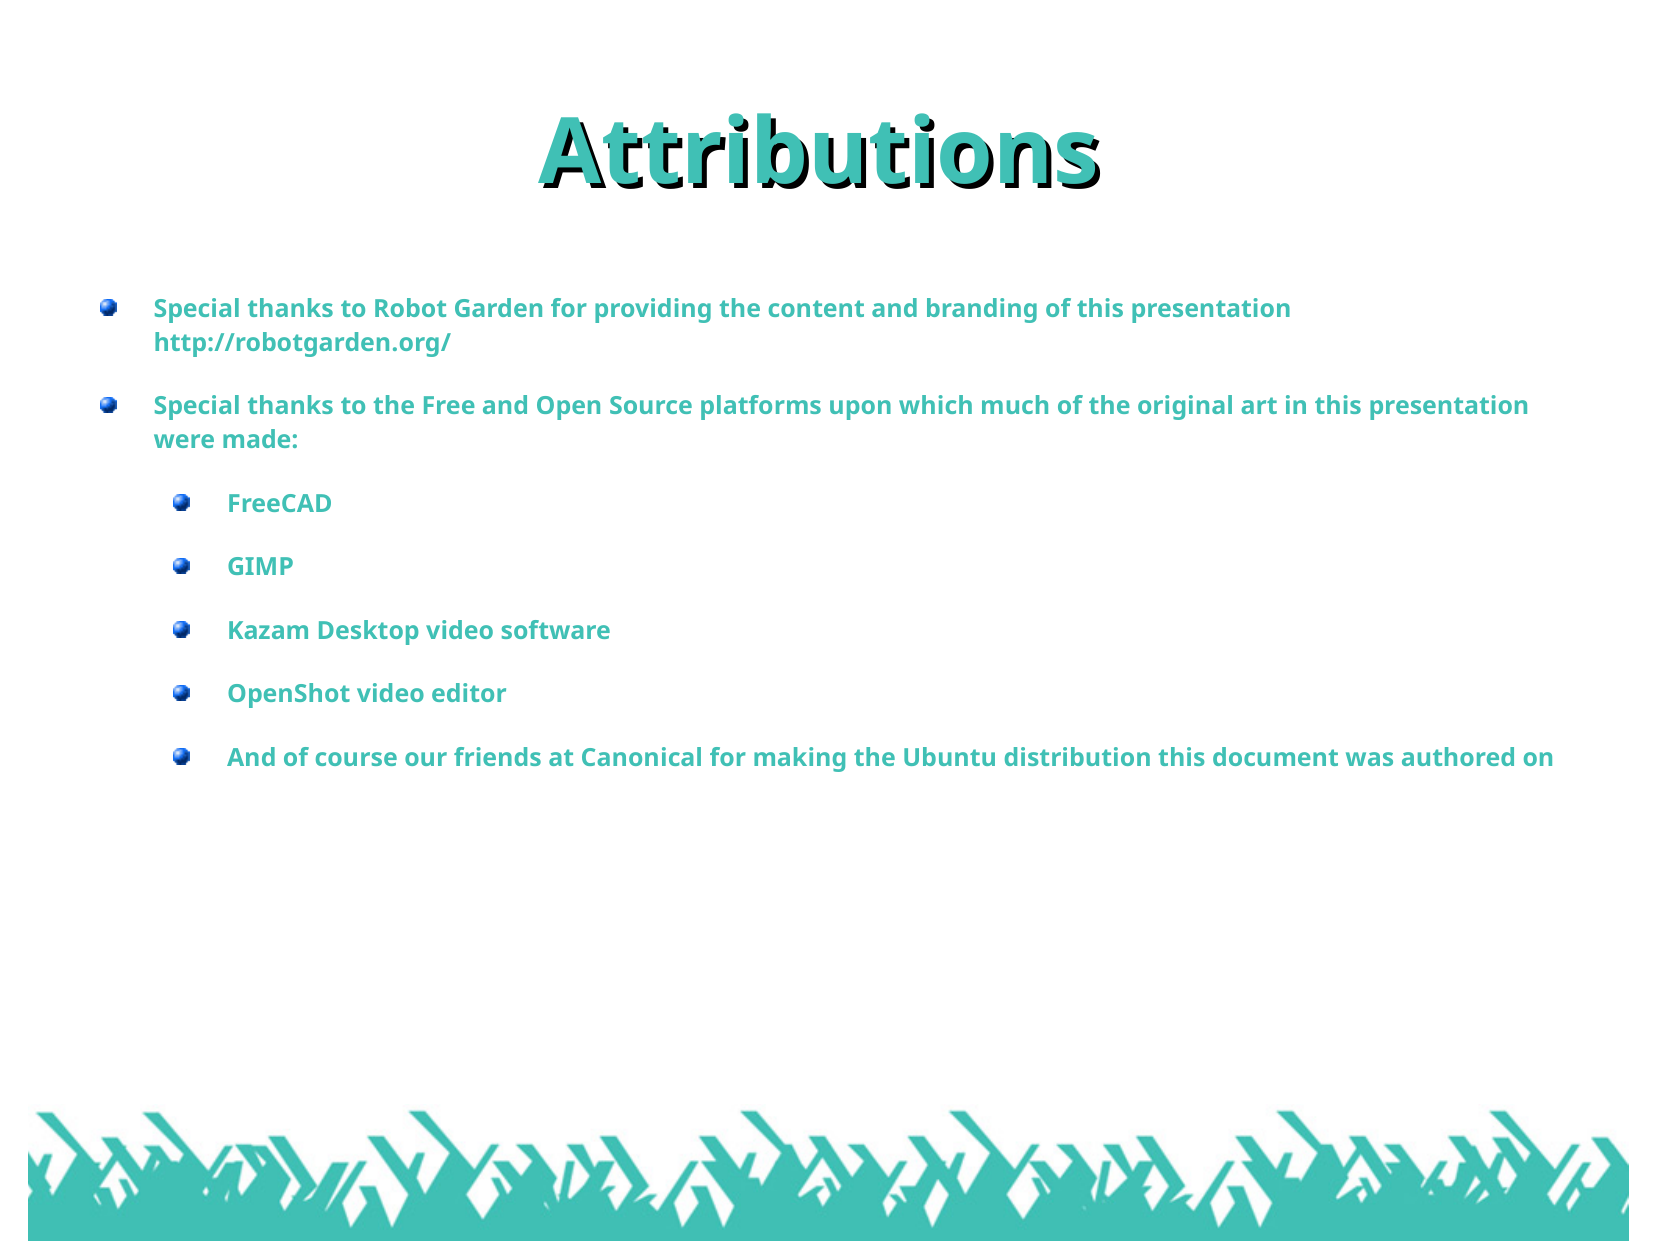

# Attributions
Special thanks to Robot Garden for providing the content and branding of this presentation http://robotgarden.org/
Special thanks to the Free and Open Source platforms upon which much of the original art in this presentation were made:
FreeCAD
GIMP
Kazam Desktop video software
OpenShot video editor
And of course our friends at Canonical for making the Ubuntu distribution this document was authored on